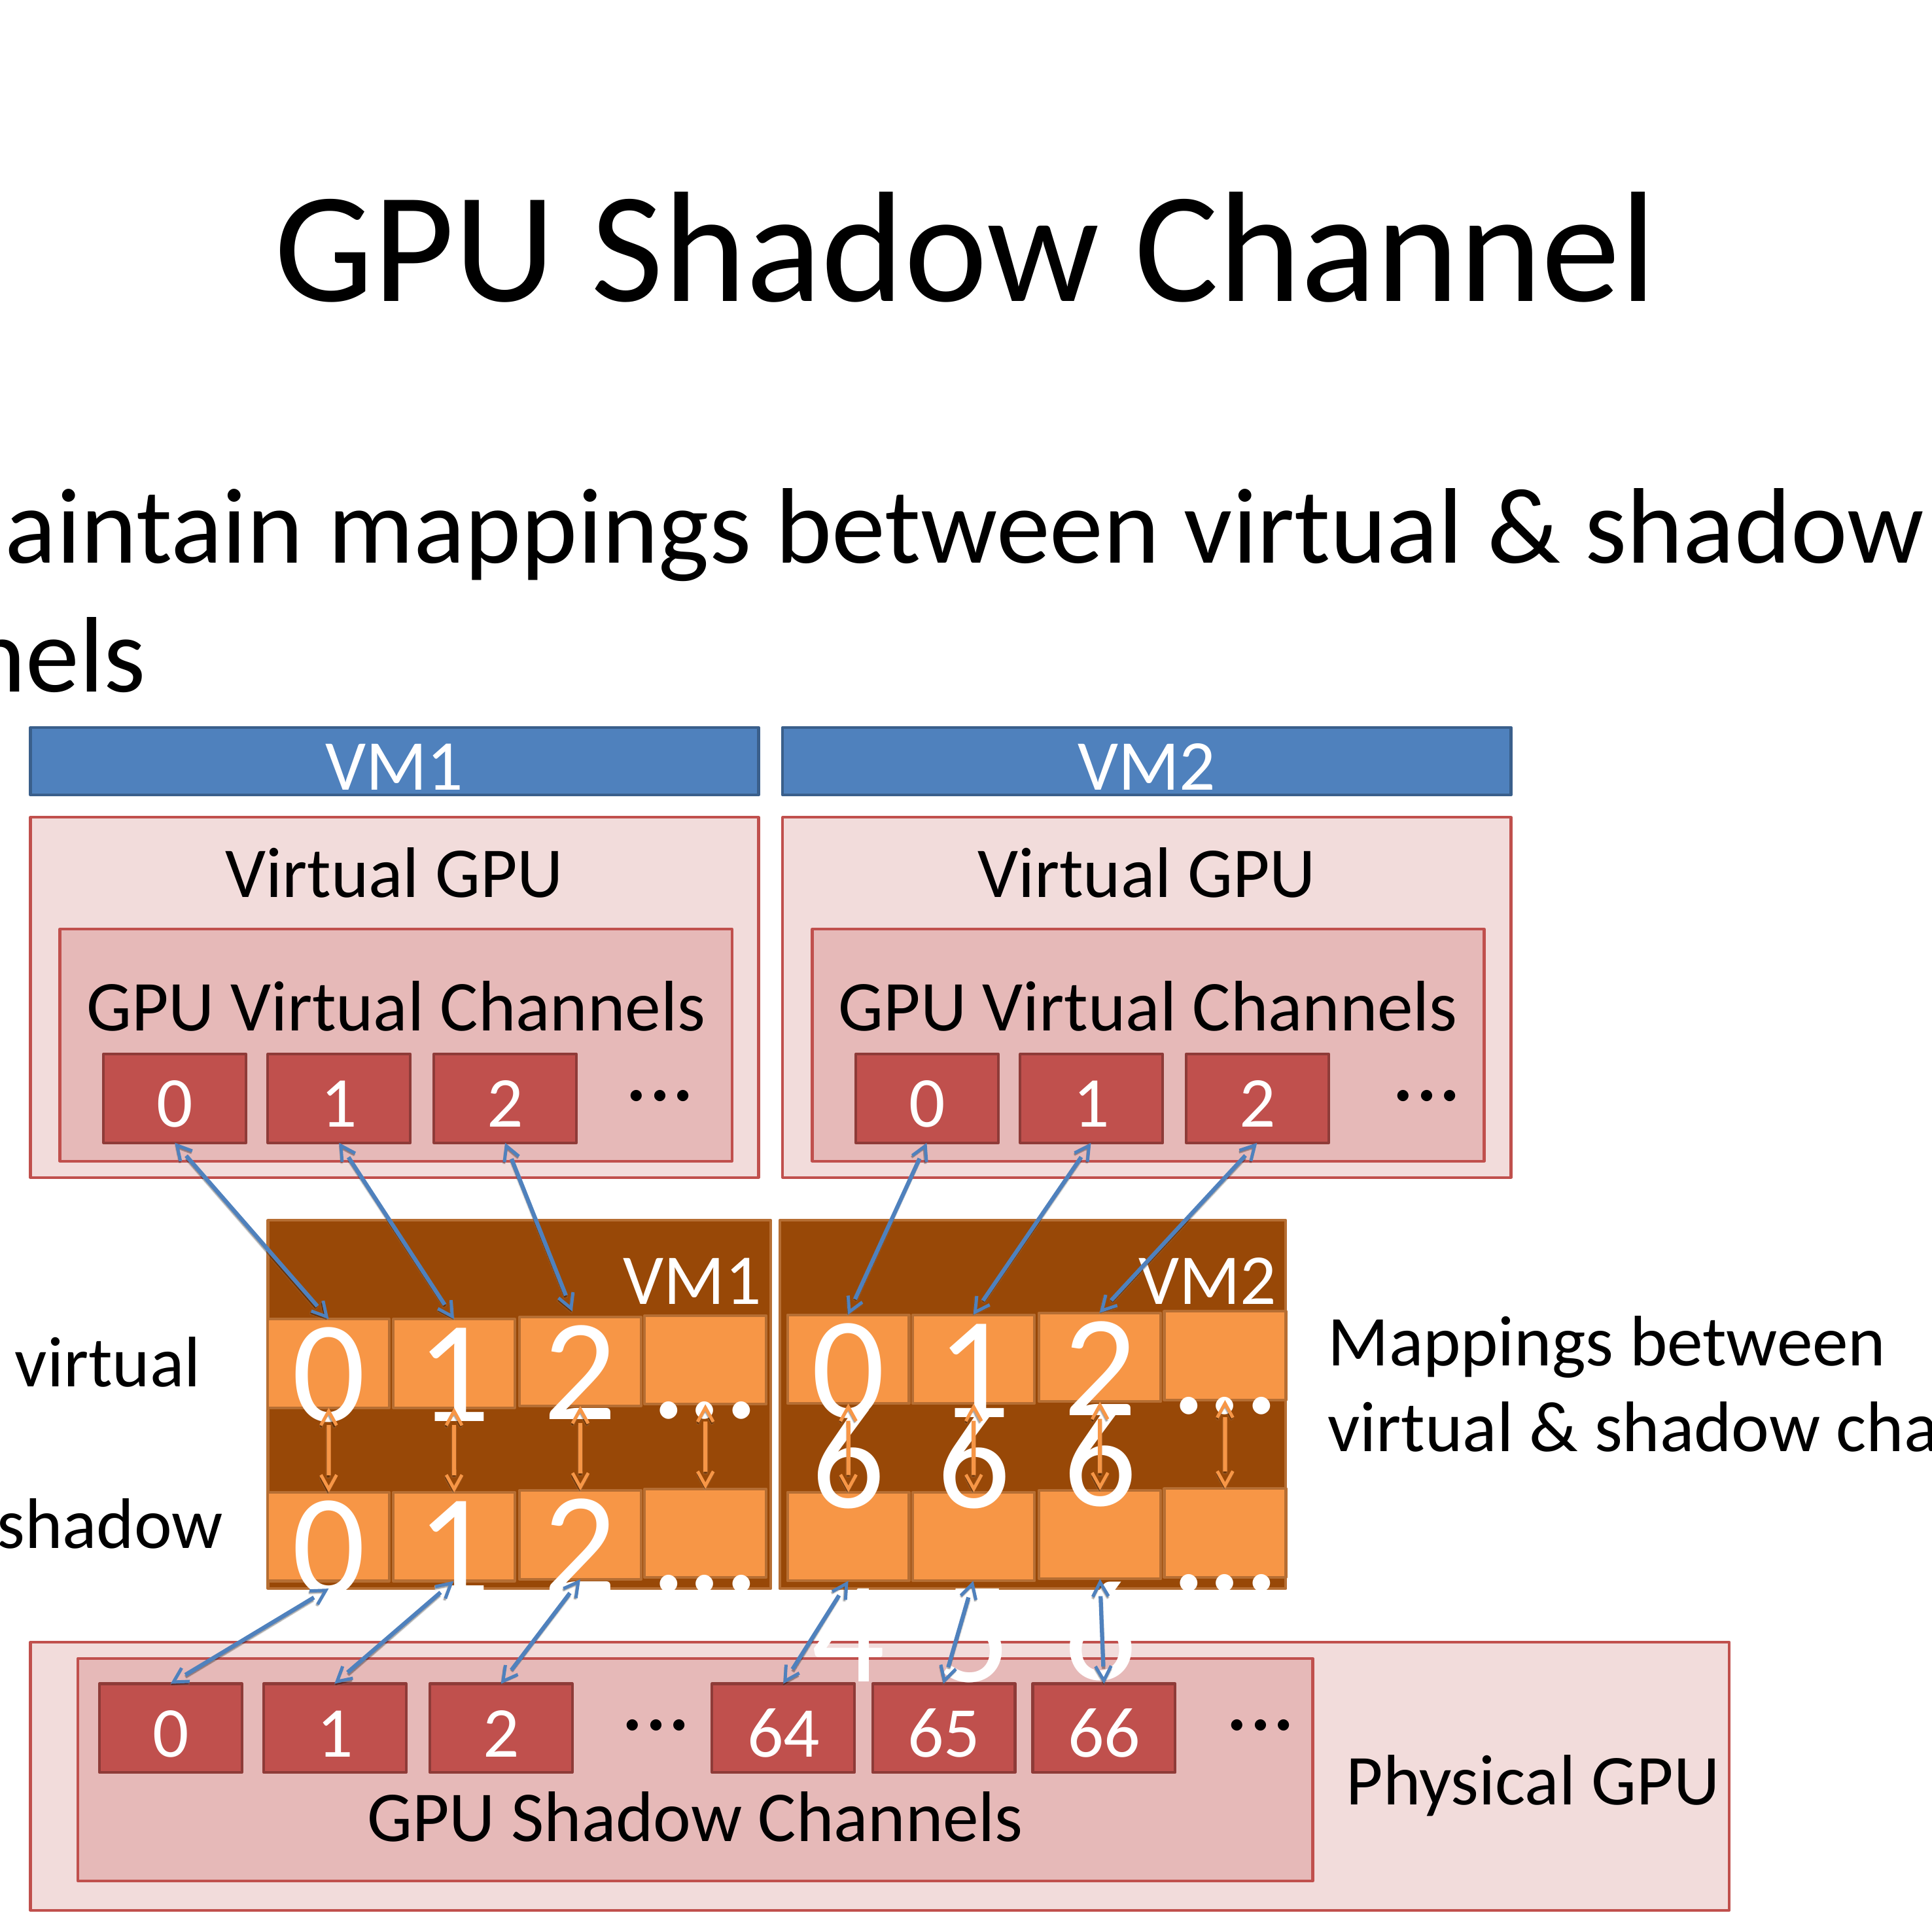

GPU Shadow Channel
# Maintain mappings between virtual & shadow channels
VM1
VM2
Virtual GPU
Virtual GPU
GPU Virtual Channels
GPU Virtual Channels
0
1
2
0
1
2
…
…
VM1
VM2
Mappings between
virtual & shadow channels
virtual
…
2
0
1
…
2
0
1
shadow
…
…
66
2
64
65
0
1
Physical GPU
GPU Shadow Channels
0
1
2
64
65
66
…
…